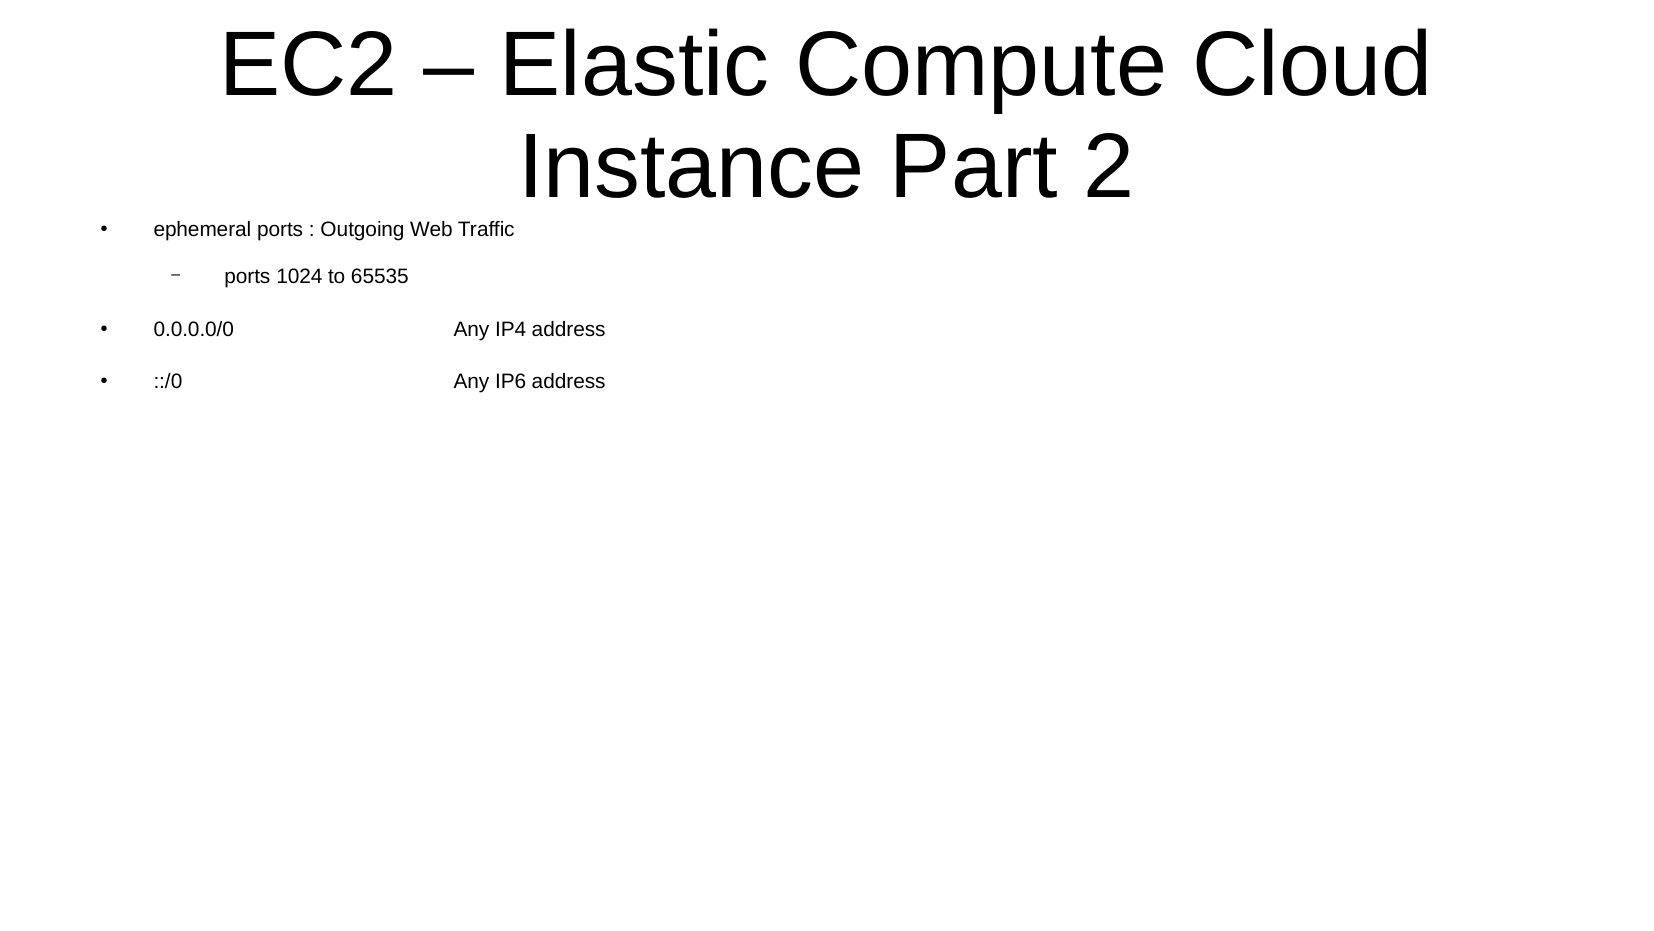

# EC2 – Elastic Compute Cloud Instance Part 2
ephemeral ports : Outgoing Web Traffic
ports 1024 to 65535
0.0.0.0/0			Any IP4 address
::/0				Any IP6 address